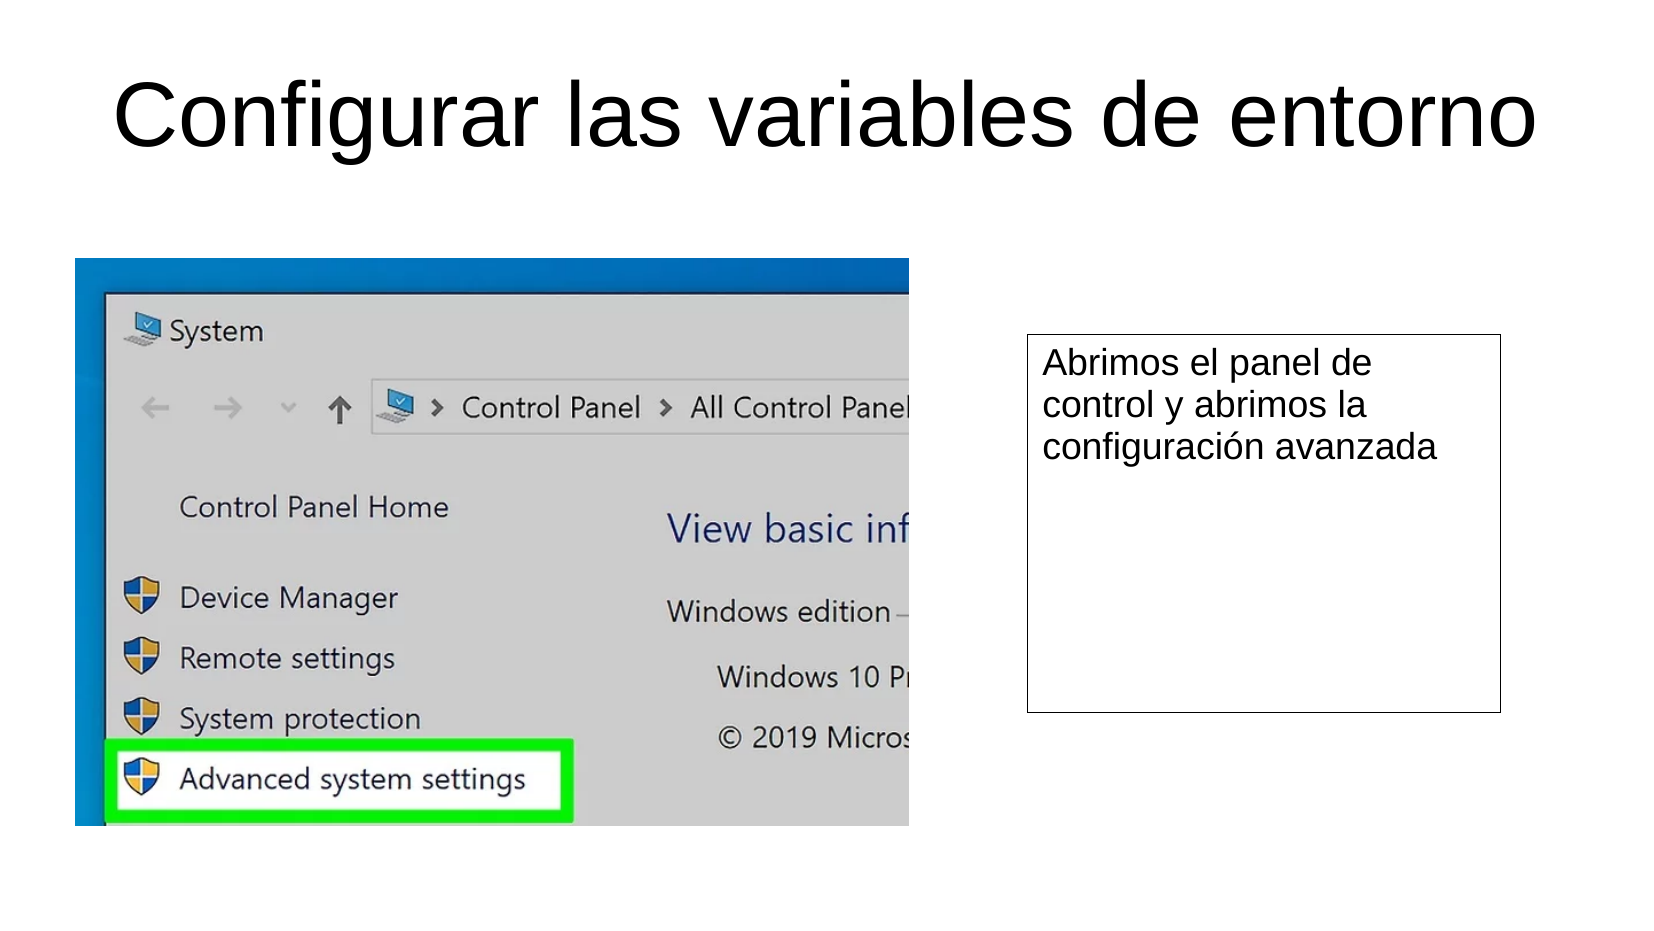

# Configurar las variables de entorno
Abrimos el panel de control y abrimos la configuración avanzada